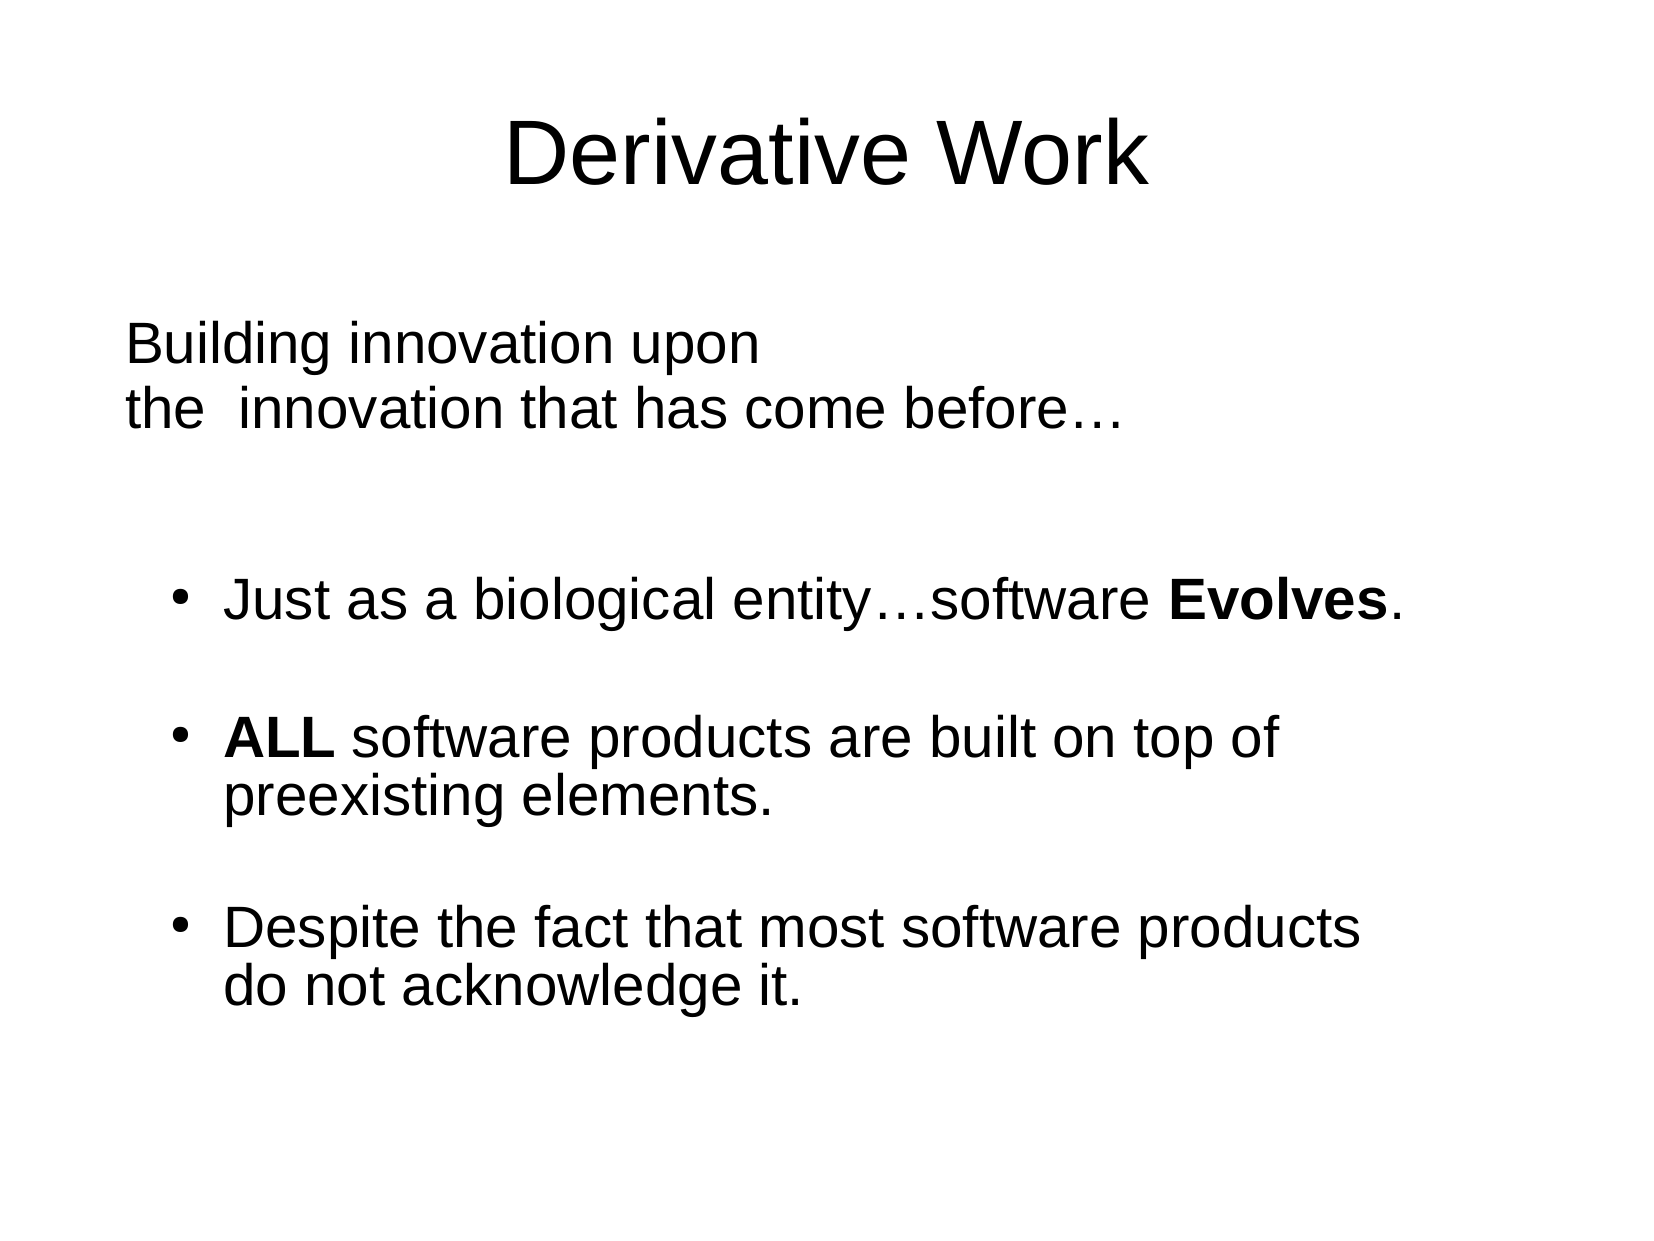

# Derivative Work
Building innovation upon
the innovation that has come before…
Just as a biological entity…software Evolves.
ALL software products are built on top of preexisting elements.
Despite the fact that most software products
do not acknowledge it.